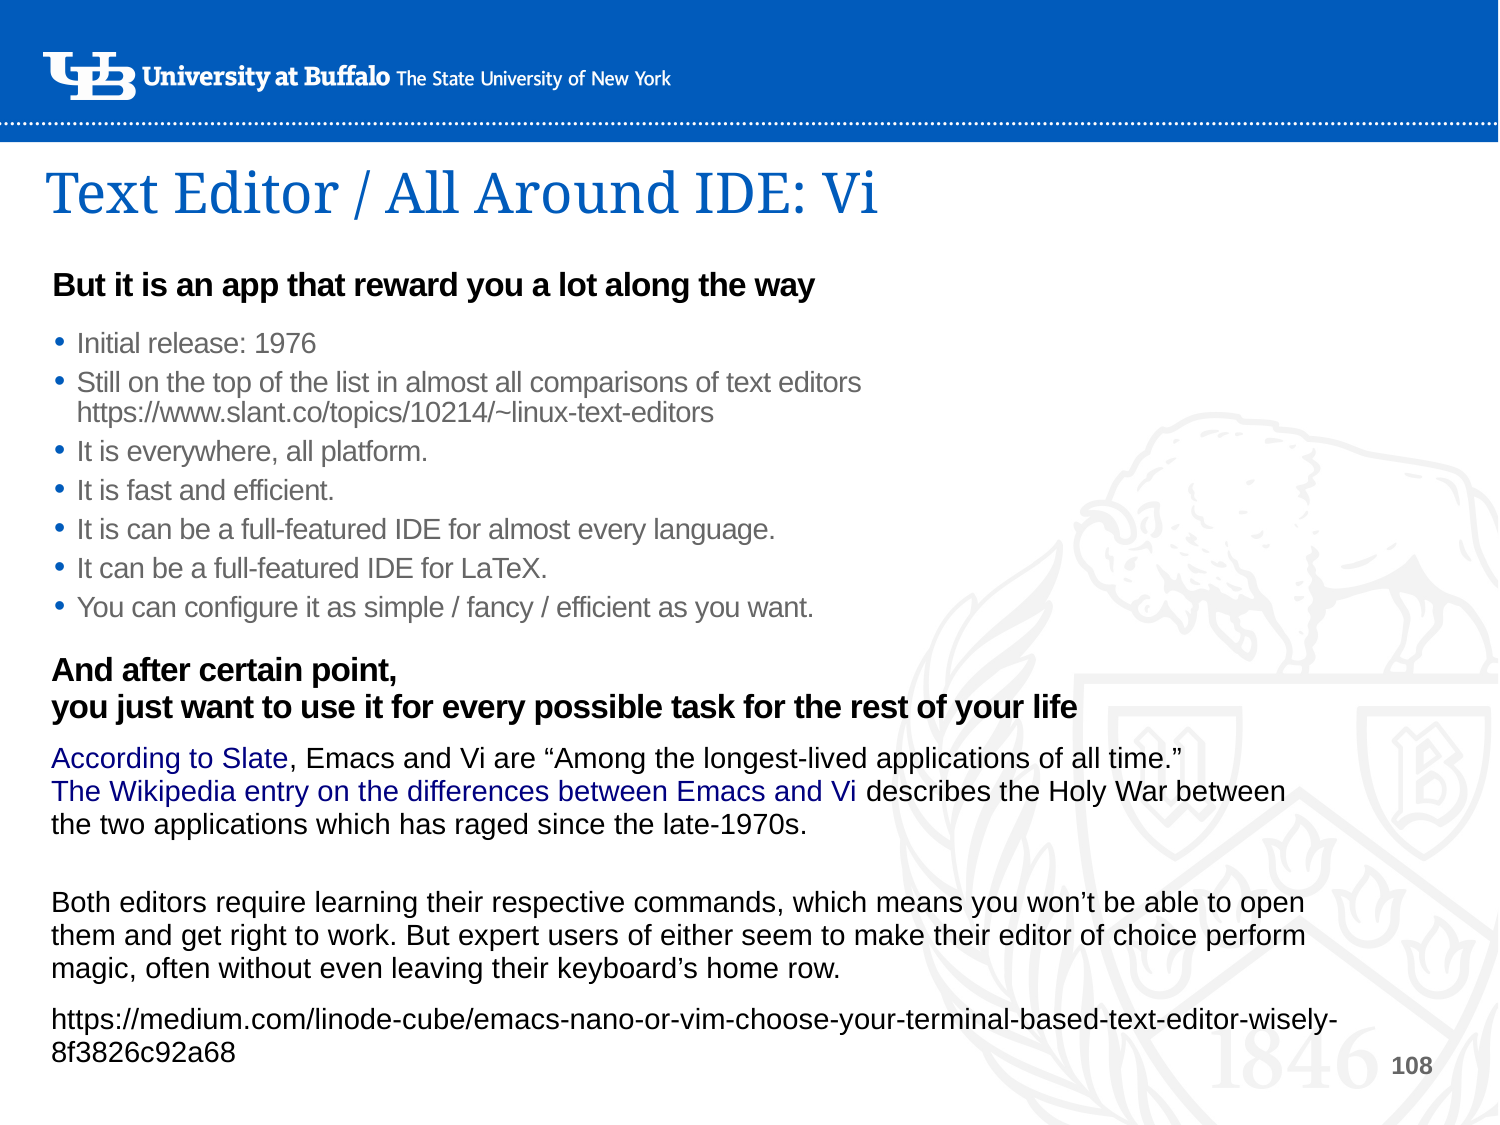

# Text Editor / All Around IDE: Vi
But it is an app that reward you a lot along the way
Initial release: 1976
Still on the top of the list in almost all comparisons of text editorshttps://www.slant.co/topics/10214/~linux-text-editors
It is everywhere, all platform.
It is fast and efficient.
It is can be a full-featured IDE for almost every language.
It can be a full-featured IDE for LaTeX.
You can configure it as simple / fancy / efficient as you want.
And after certain point,
you just want to use it for every possible task for the rest of your life
According to Slate, Emacs and Vi are “Among the longest-lived applications of all time.” The Wikipedia entry on the differences between Emacs and Vi describes the Holy War between the two applications which has raged since the late-1970s.
Both editors require learning their respective commands, which means you won’t be able to open them and get right to work. But expert users of either seem to make their editor of choice perform magic, often without even leaving their keyboard’s home row.
https://medium.com/linode-cube/emacs-nano-or-vim-choose-your-terminal-based-text-editor-wisely-8f3826c92a68